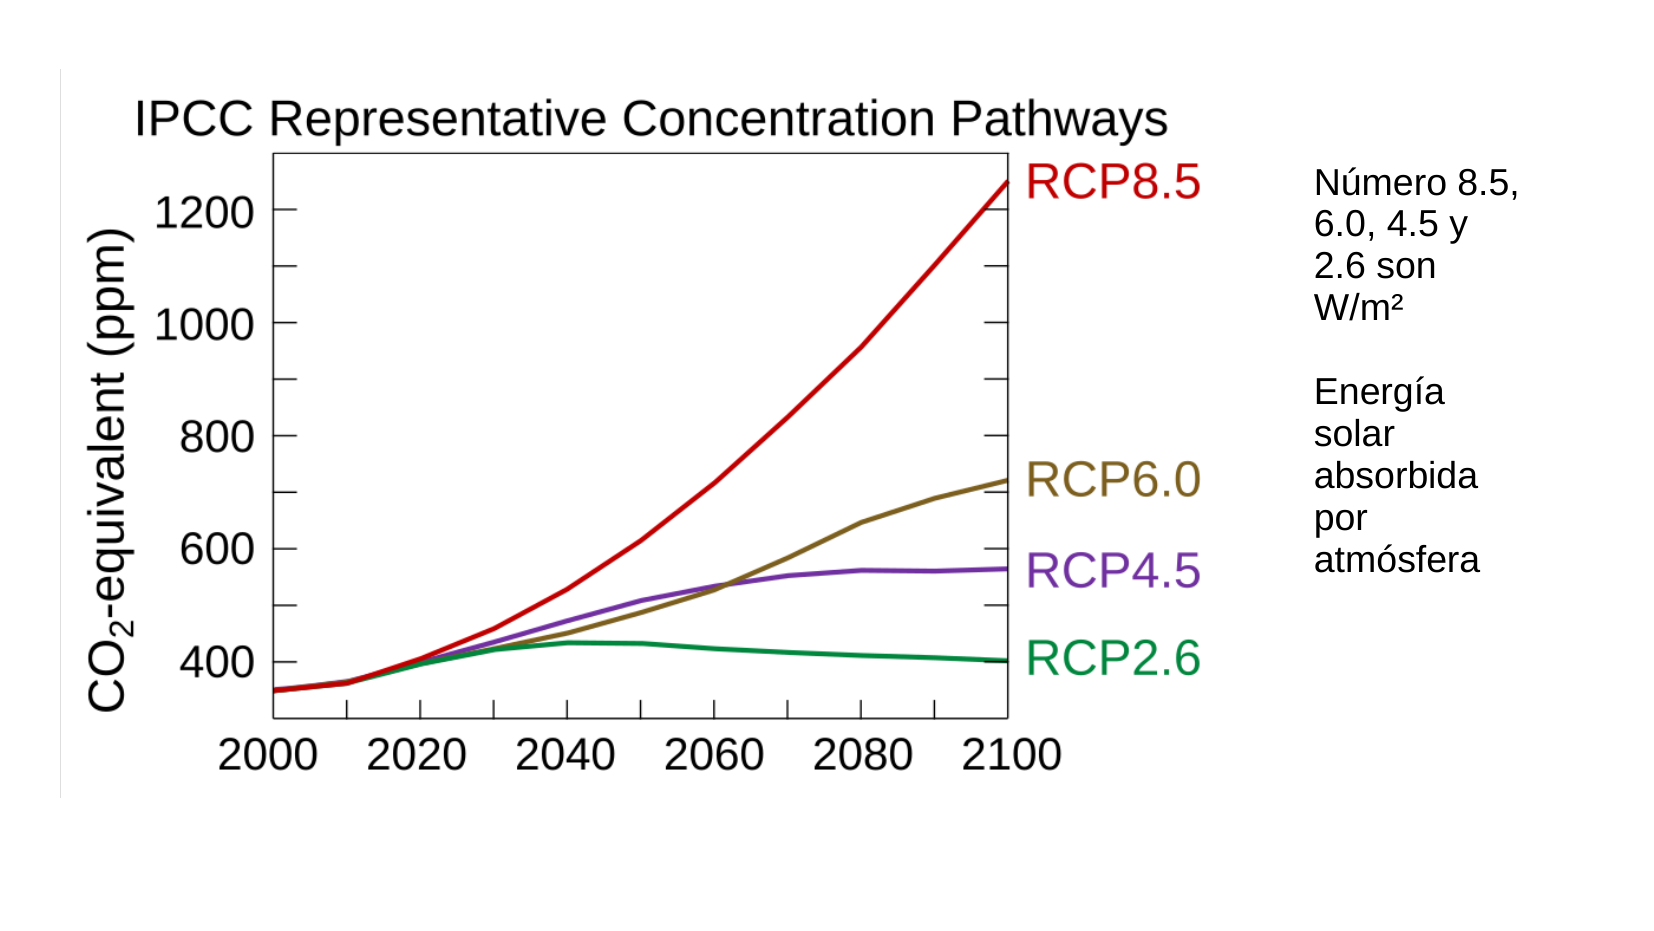

Número 8.5, 6.0, 4.5 y 2.6 son W/m²
Energía solar absorbida por atmósfera